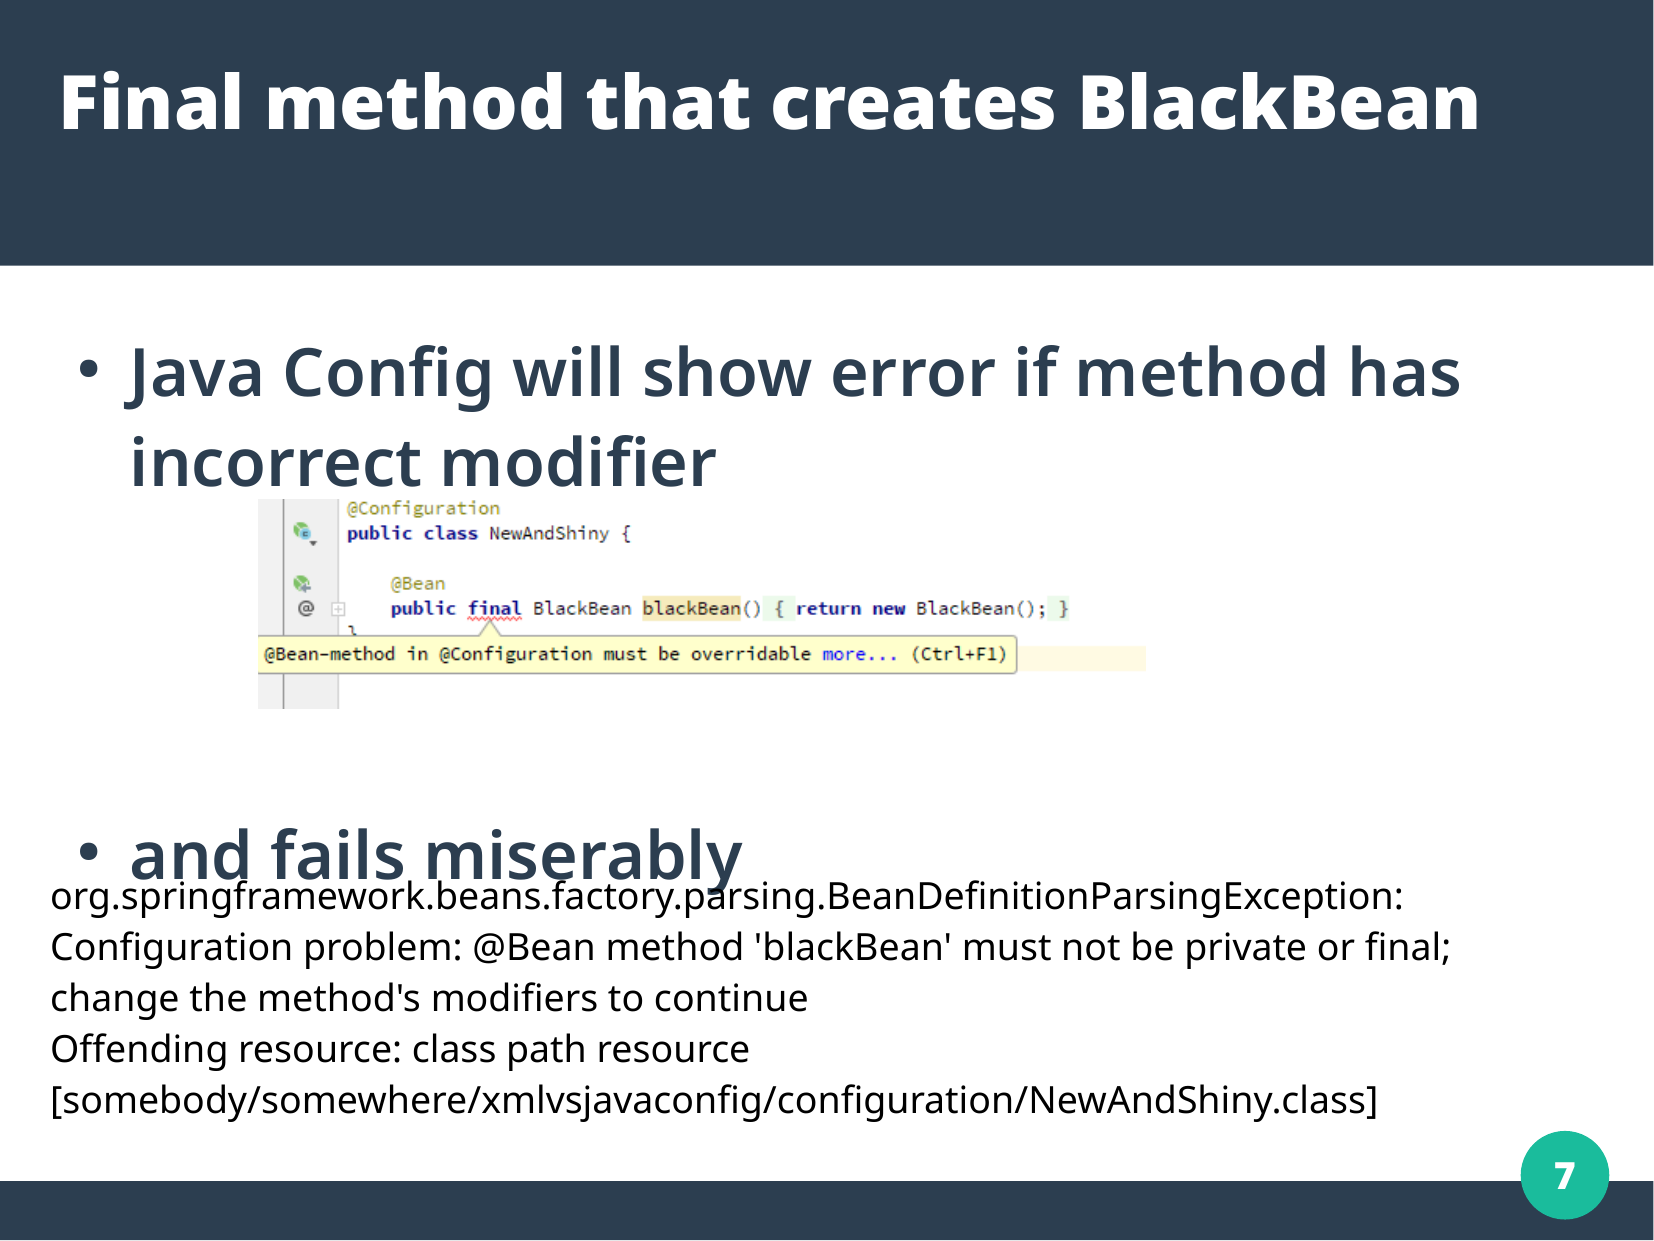

# Final method that creates BlackBean
Java Config will show error if method has incorrect modifier
and fails miserably
org.springframework.beans.factory.parsing.BeanDefinitionParsingException: Configuration problem: @Bean method 'blackBean' must not be private or final; change the method's modifiers to continue
Offending resource: class path resource [somebody/somewhere/xmlvsjavaconfig/configuration/NewAndShiny.class]
7